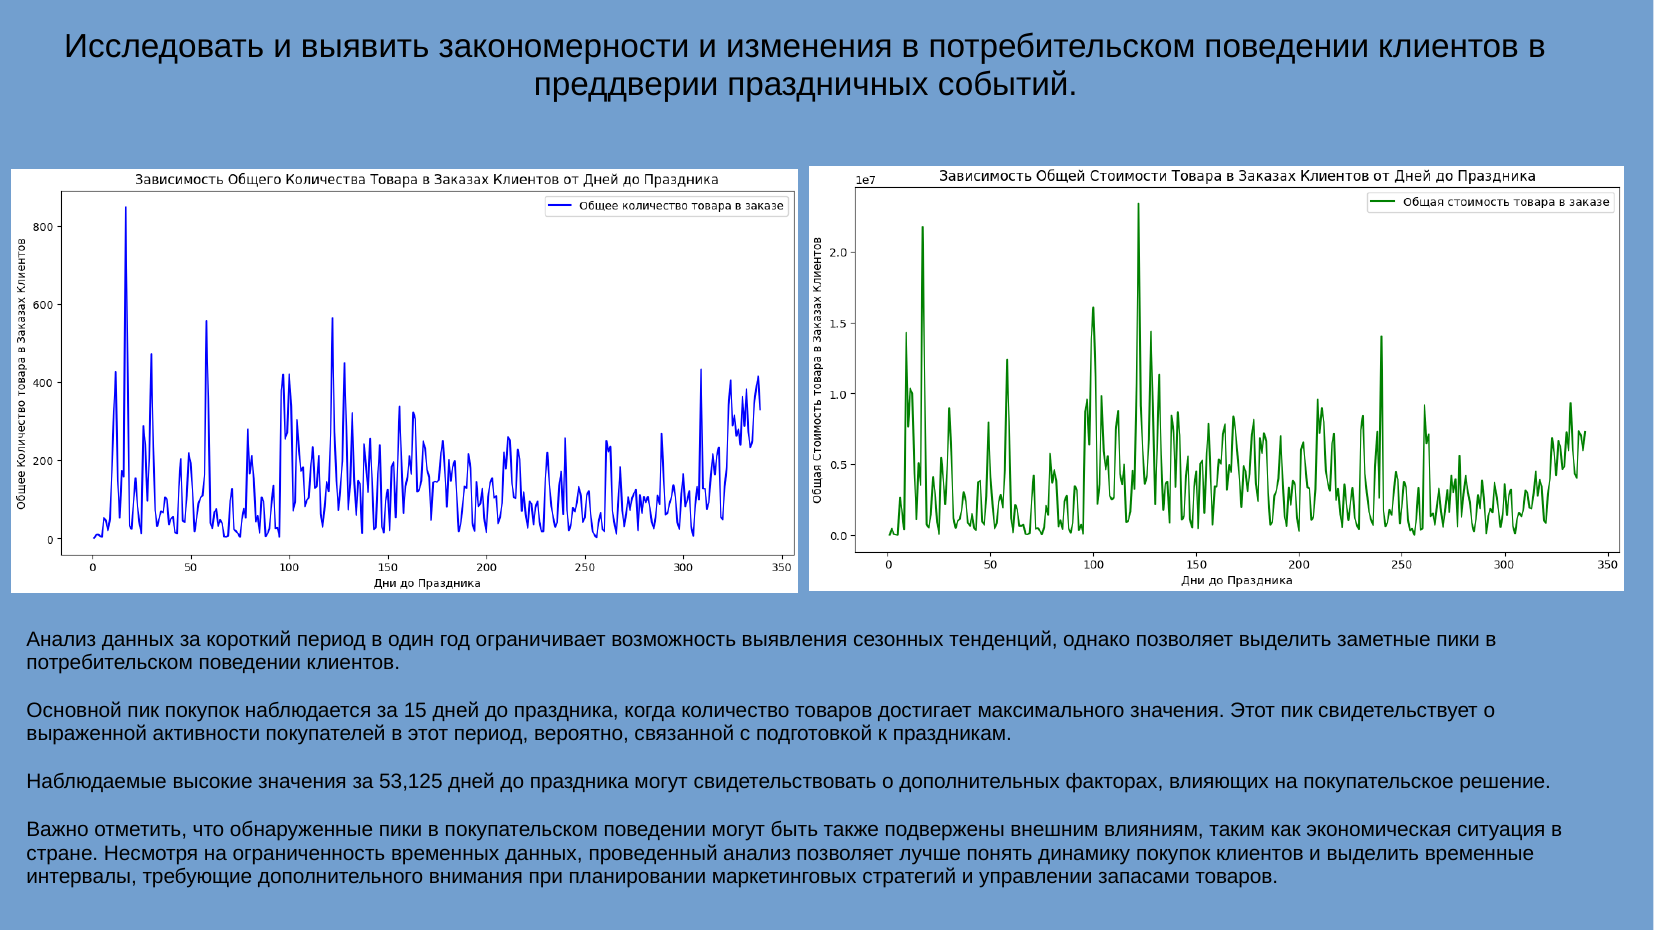

# Исследовать и выявить закономерности и изменения в потребительском поведении клиентов в преддверии праздничных событий.
Анализ данных за короткий период в один год ограничивает возможность выявления сезонных тенденций, однако позволяет выделить заметные пики в потребительском поведении клиентов.
Основной пик покупок наблюдается за 15 дней до праздника, когда количество товаров достигает максимального значения. Этот пик свидетельствует о выраженной активности покупателей в этот период, вероятно, связанной с подготовкой к праздникам.
Наблюдаемые высокие значения за 53,125 дней до праздника могут свидетельствовать о дополнительных факторах, влияющих на покупательское решение.
Важно отметить, что обнаруженные пики в покупательском поведении могут быть также подвержены внешним влияниям, таким как экономическая ситуация в стране. Несмотря на ограниченность временных данных, проведенный анализ позволяет лучше понять динамику покупок клиентов и выделить временные интервалы, требующие дополнительного внимания при планировании маркетинговых стратегий и управлении запасами товаров.
15